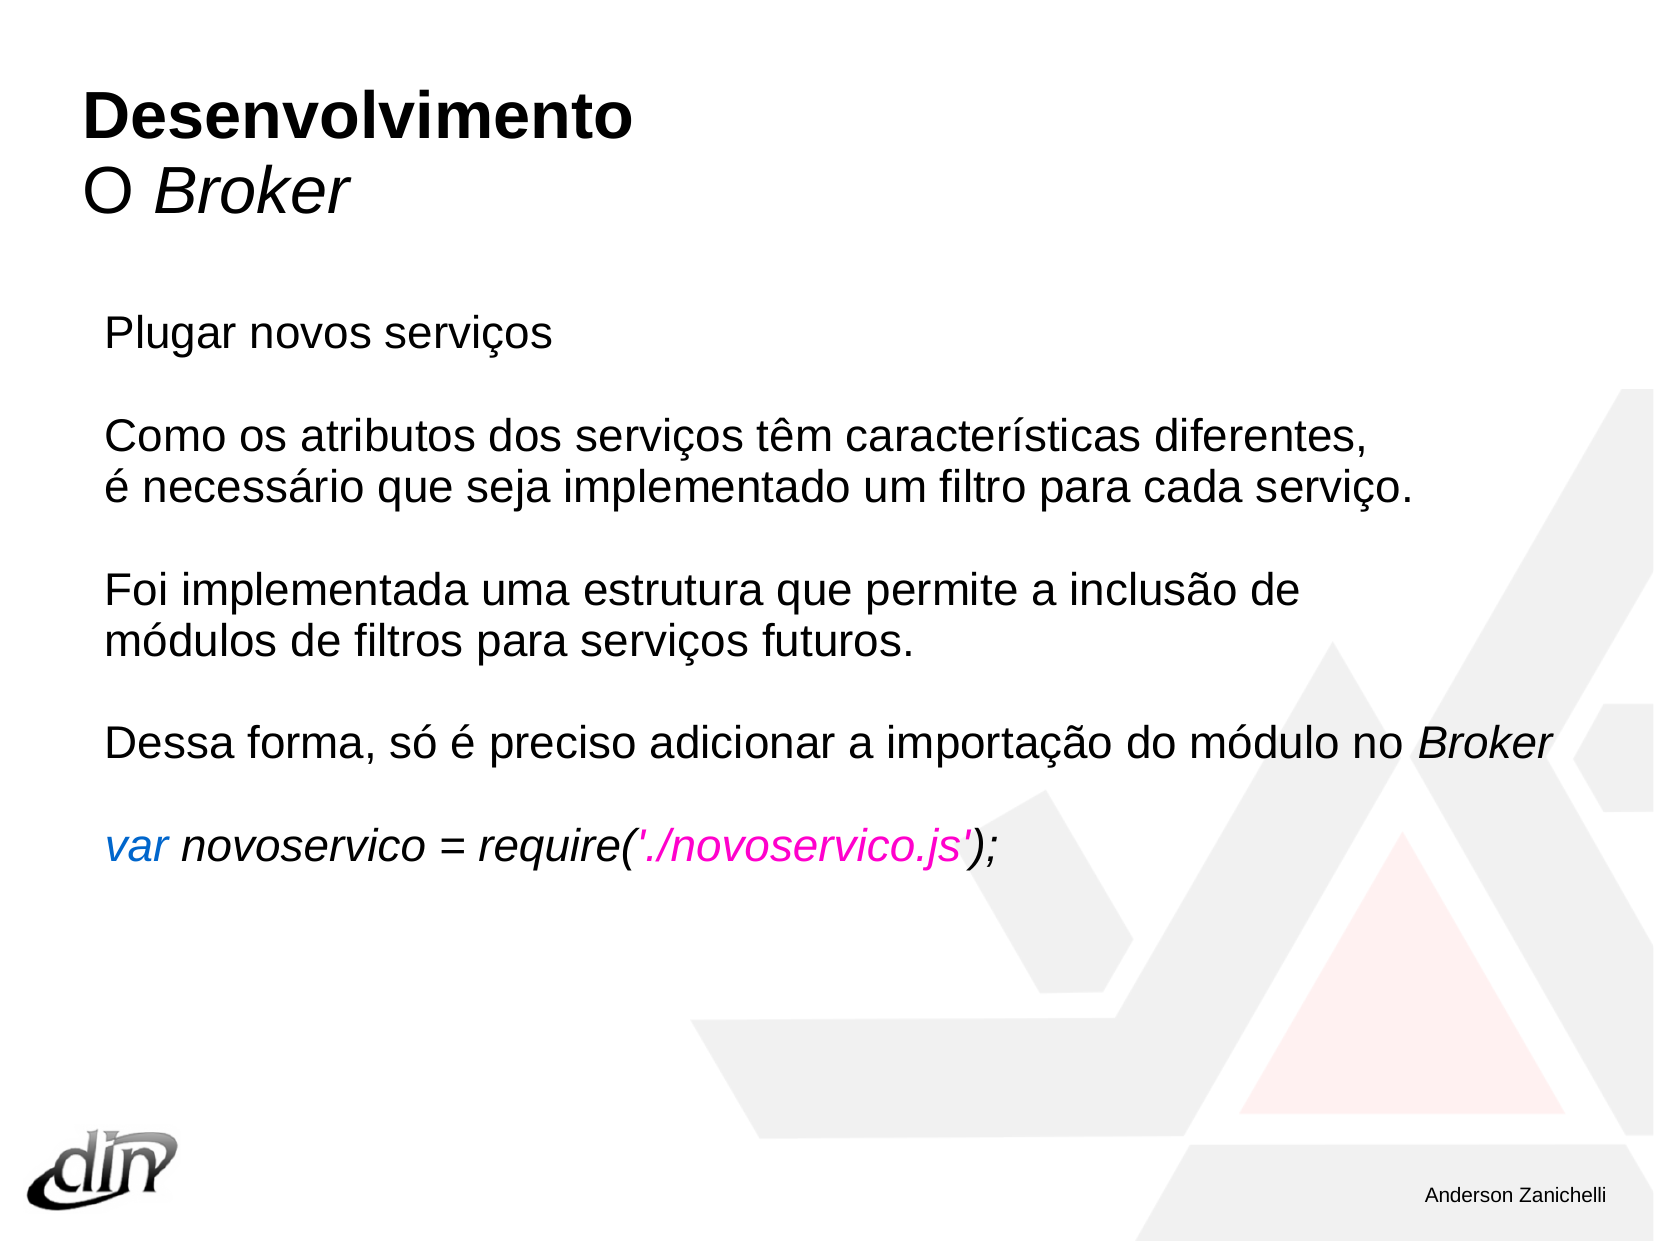

# Desenvolvimento O Broker
Plugar novos serviços
Como os atributos dos serviços têm características diferentes,
é necessário que seja implementado um filtro para cada serviço.
Foi implementada uma estrutura que permite a inclusão de
módulos de filtros para serviços futuros.
Dessa forma, só é preciso adicionar a importação do módulo no Broker
var novoservico = require('./novoservico.js');
Anderson Zanichelli